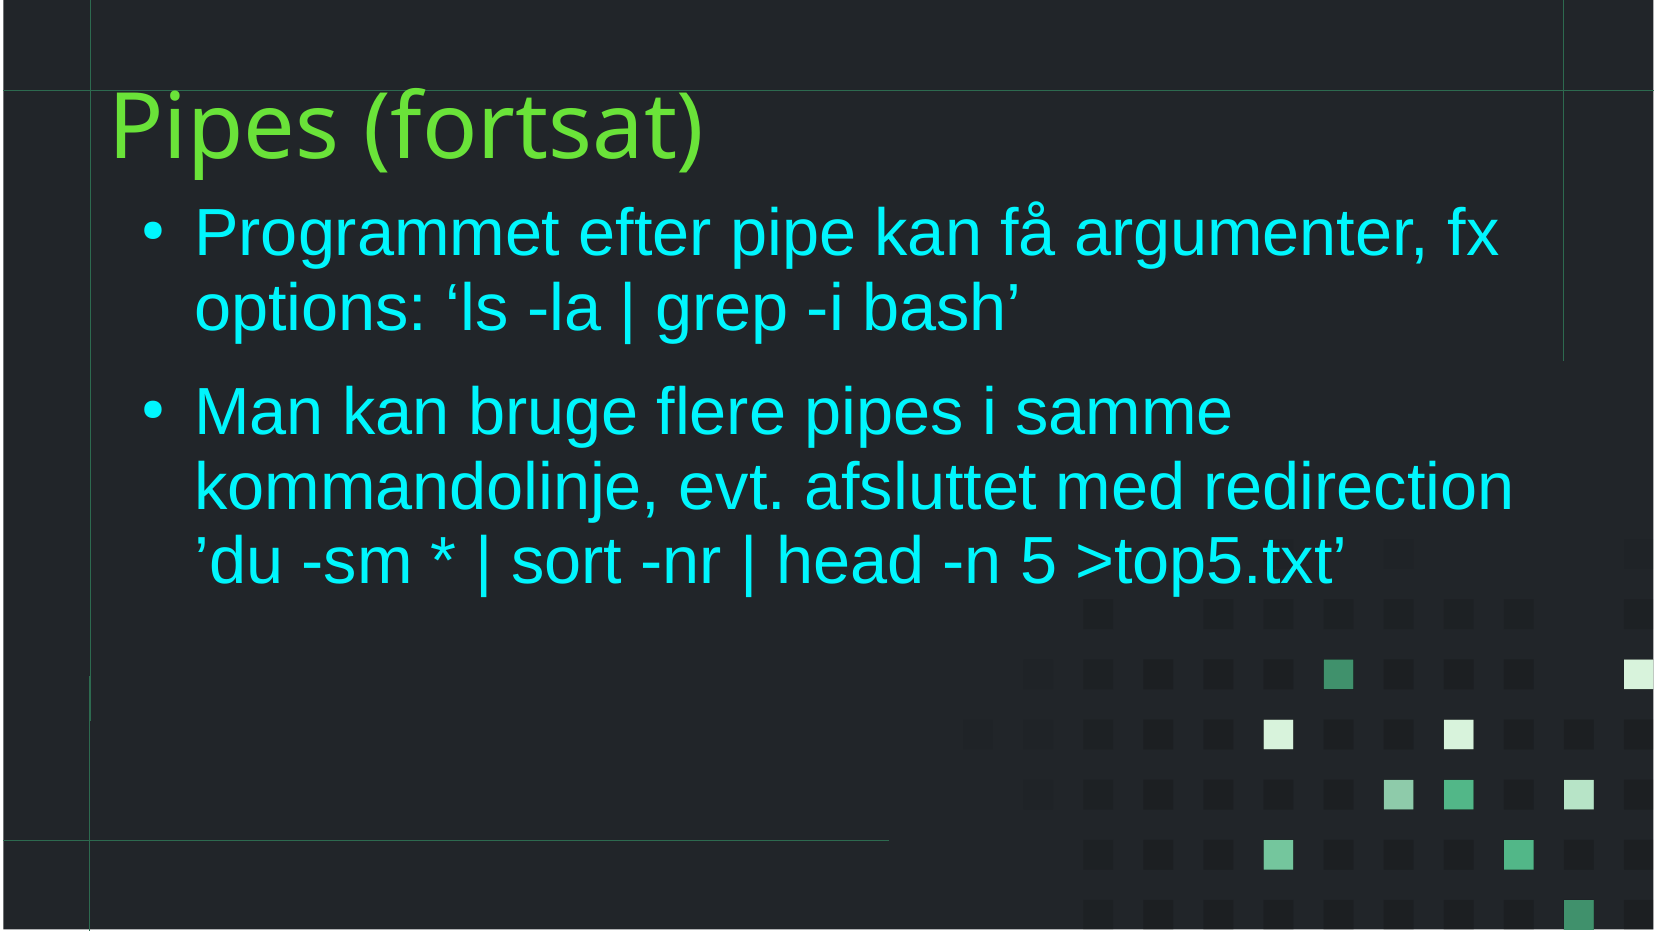

# Pipes (fortsat)
Programmet efter pipe kan få argumenter, fx options: ‘ls -la | grep -i bash’
Man kan bruge flere pipes i samme kommandolinje, evt. afsluttet med redirection
’du -sm * | sort -nr | head -n 5 >top5.txt’